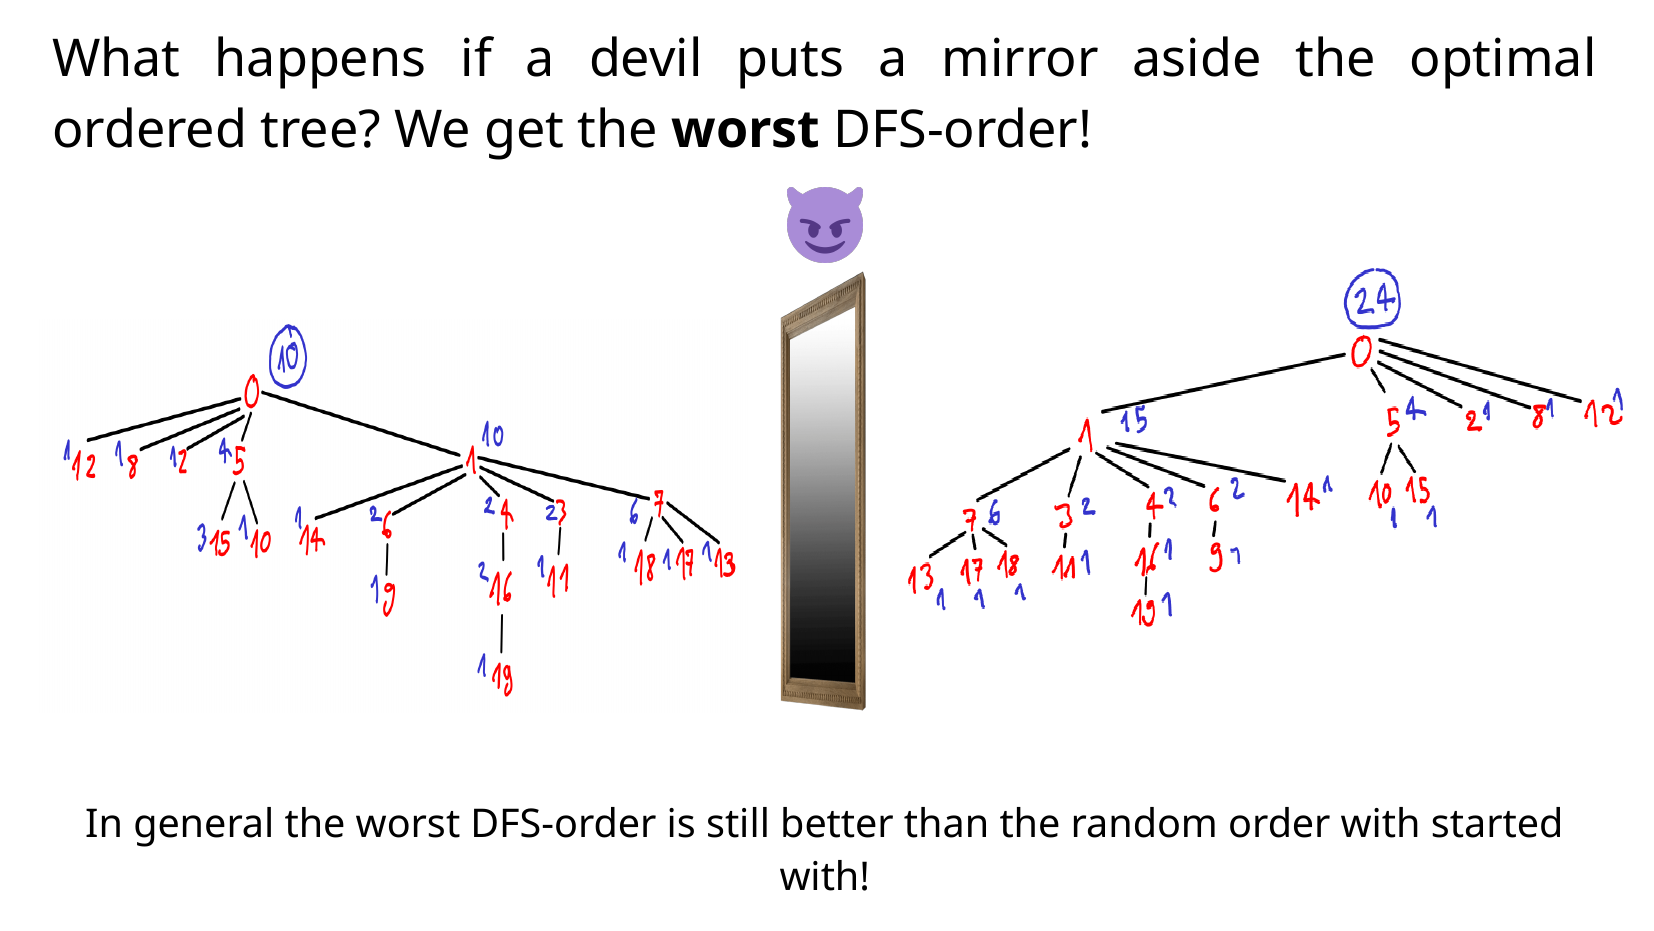

What happens if a devil puts a mirror aside the optimal ordered tree? We get the worst DFS-order!
In general the worst DFS-order is still better than the random order with started with!